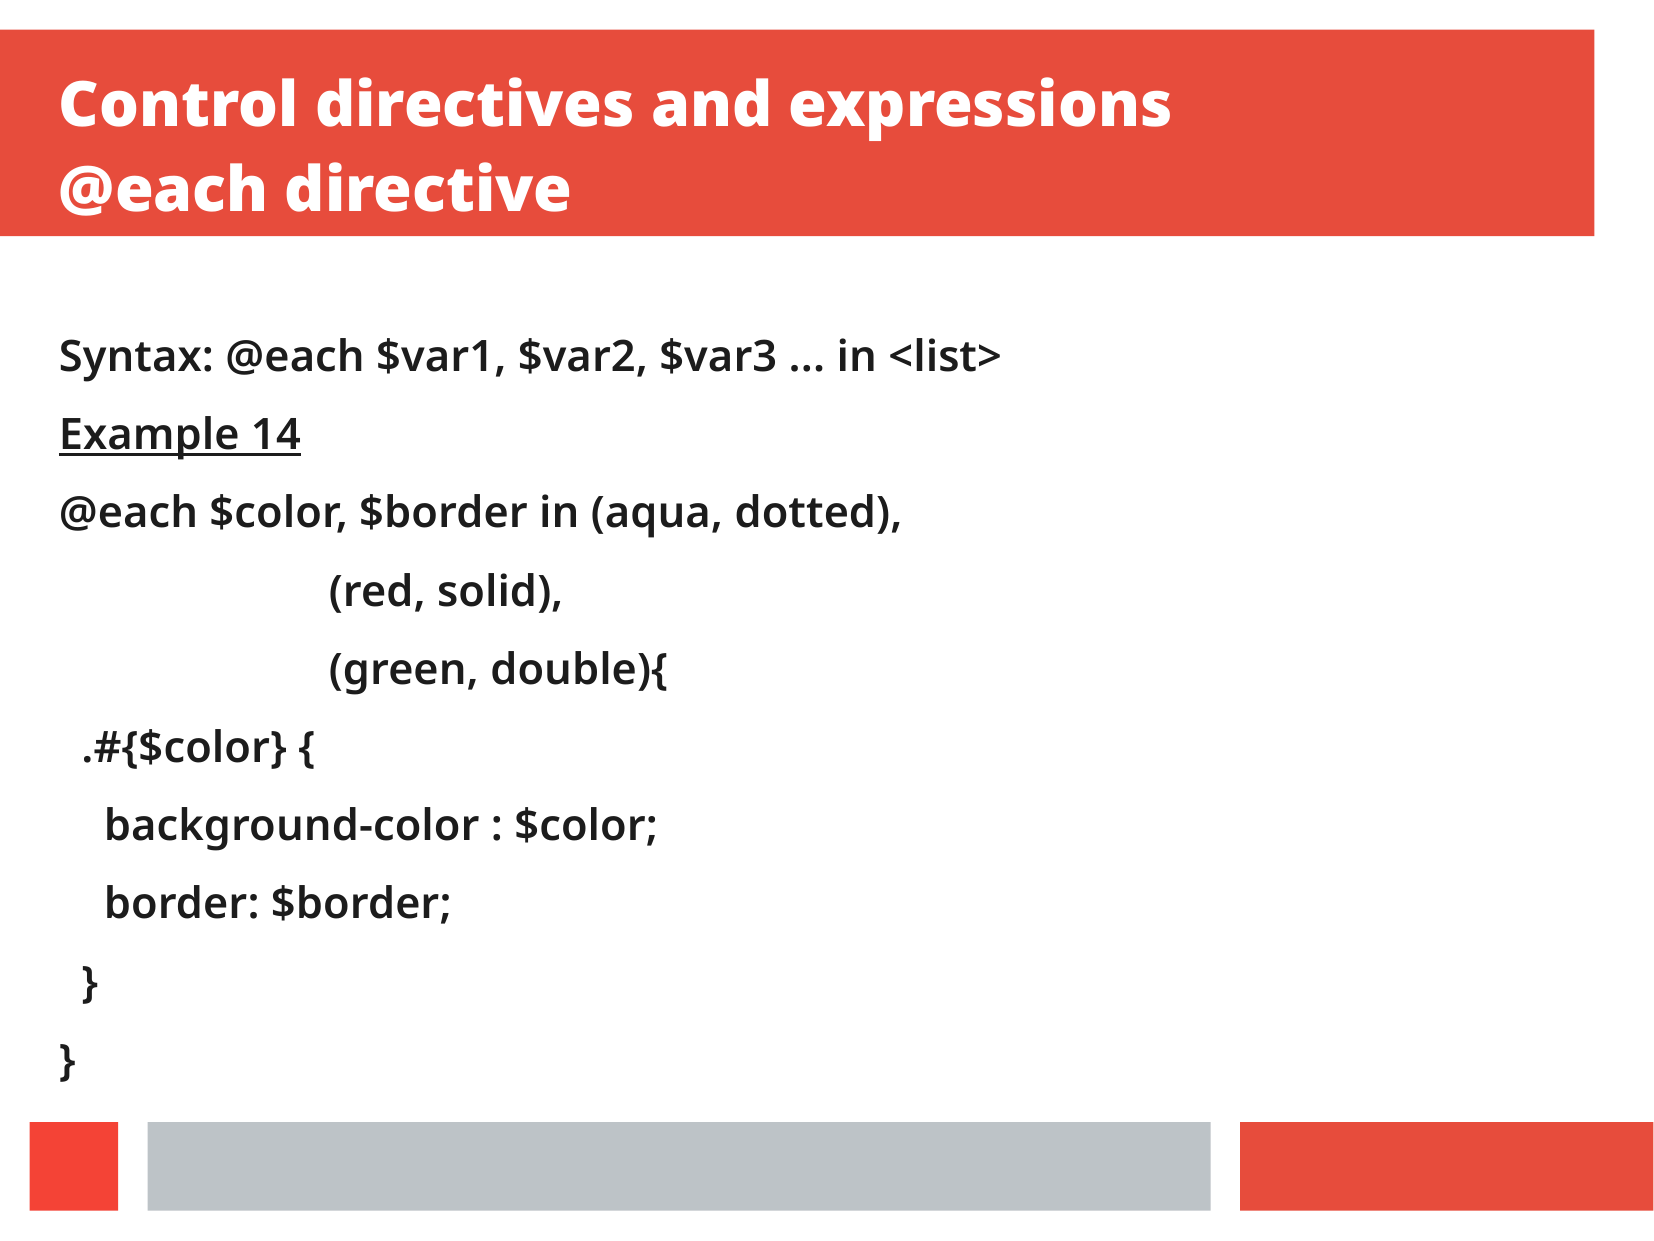

# Control directives and expressions @each directive
Syntax: @each $var1, $var2, $var3 ... in <list>
Example 14
@each $color, $border in (aqua, dotted),
 (red, solid),
 (green, double){
 .#{$color} {
 background-color : $color;
 border: $border;
 }
}